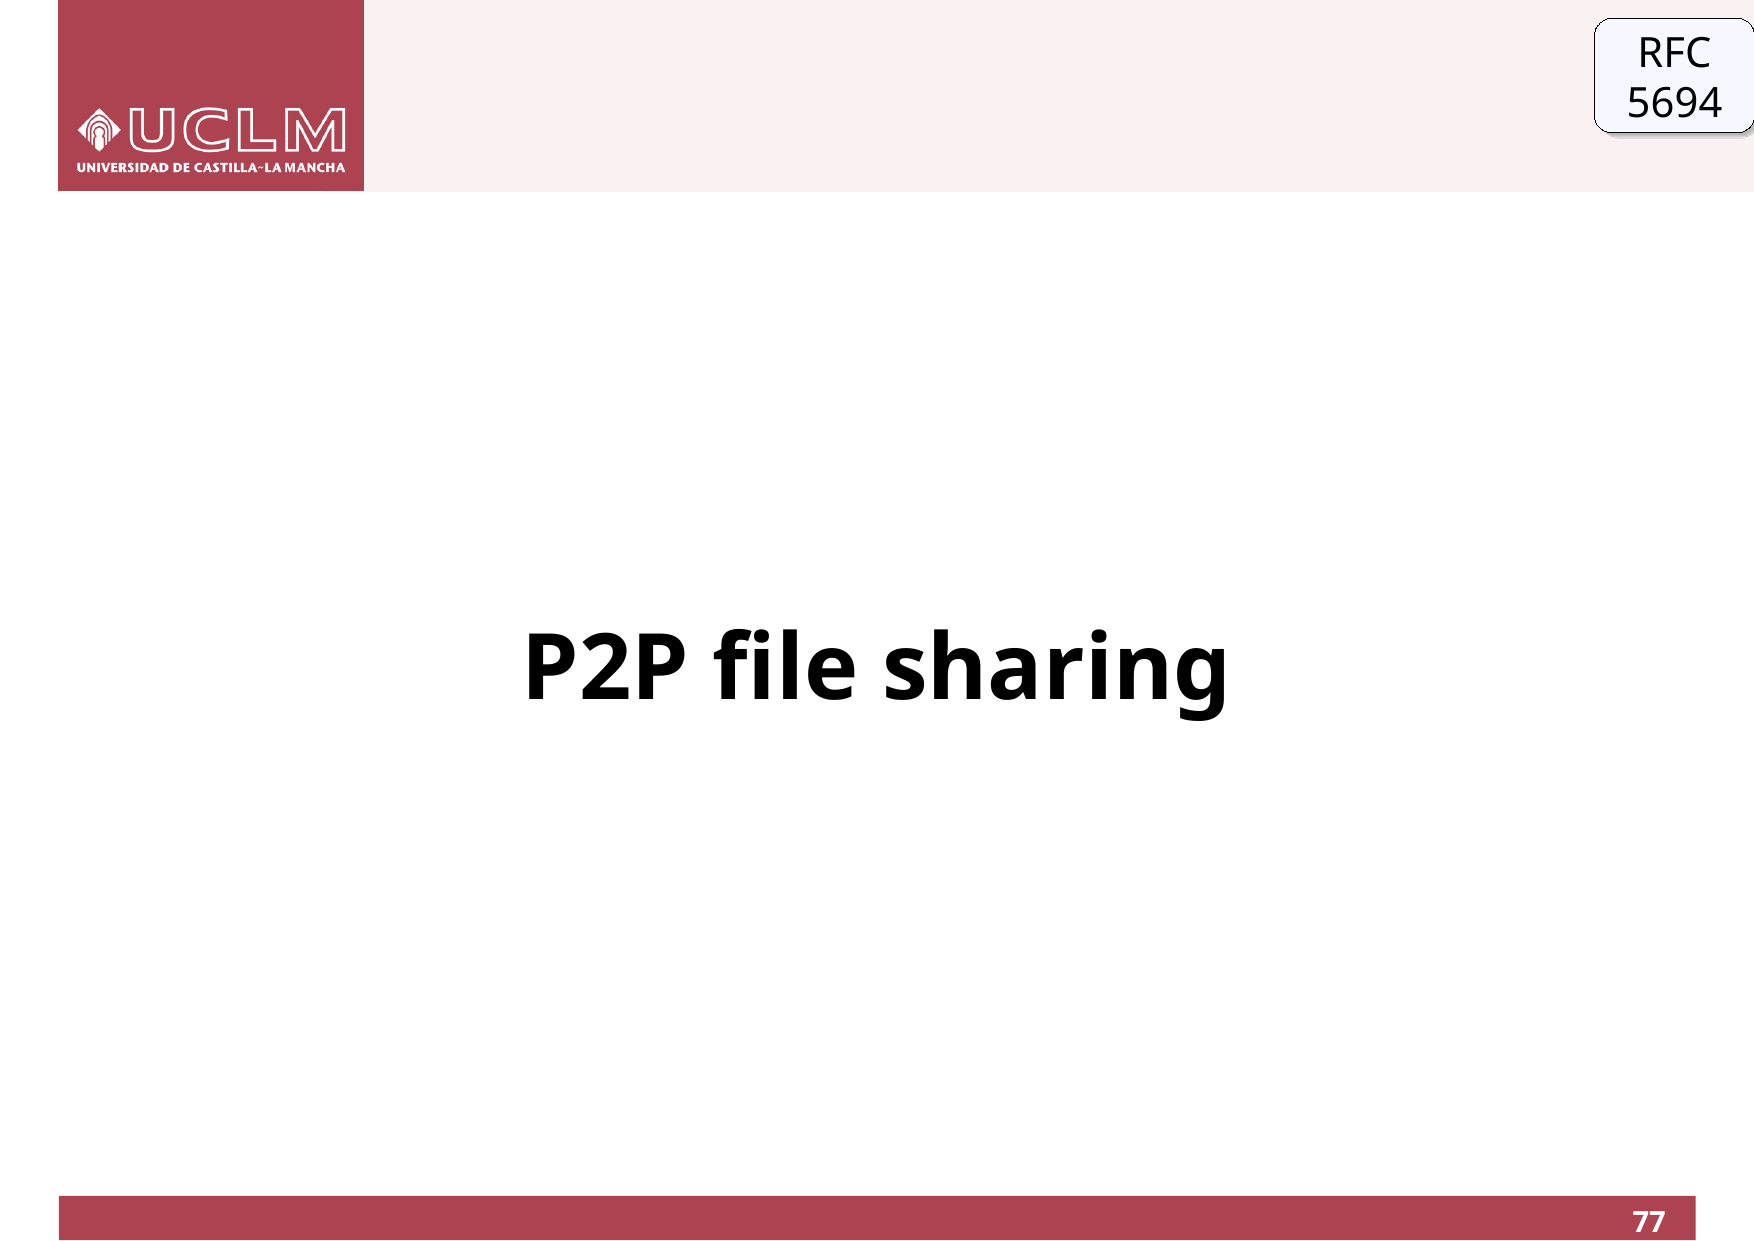

RFC
5694
# P2P file sharing
77